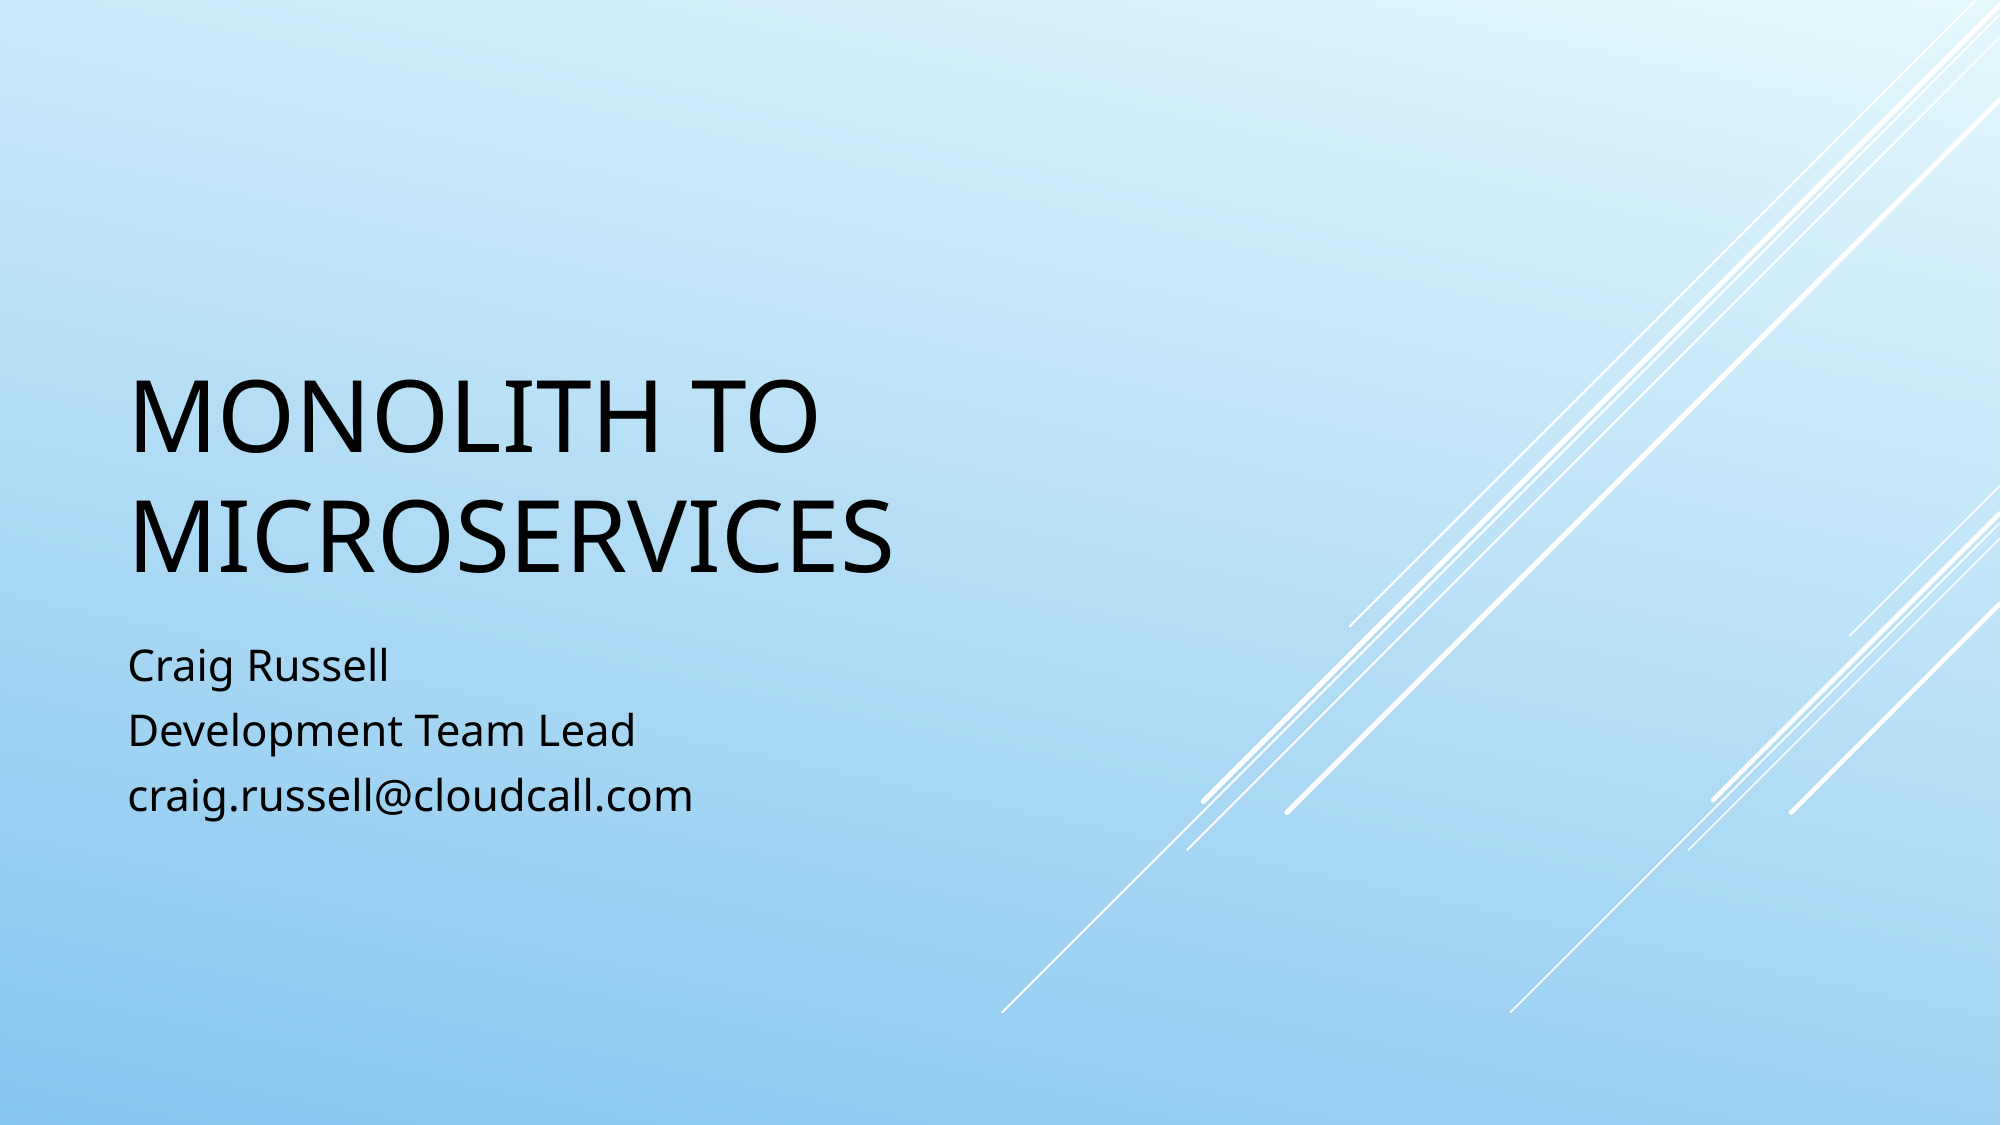

# Monolith to Microservices
Craig Russell
Development Team Lead
craig.russell@cloudcall.com